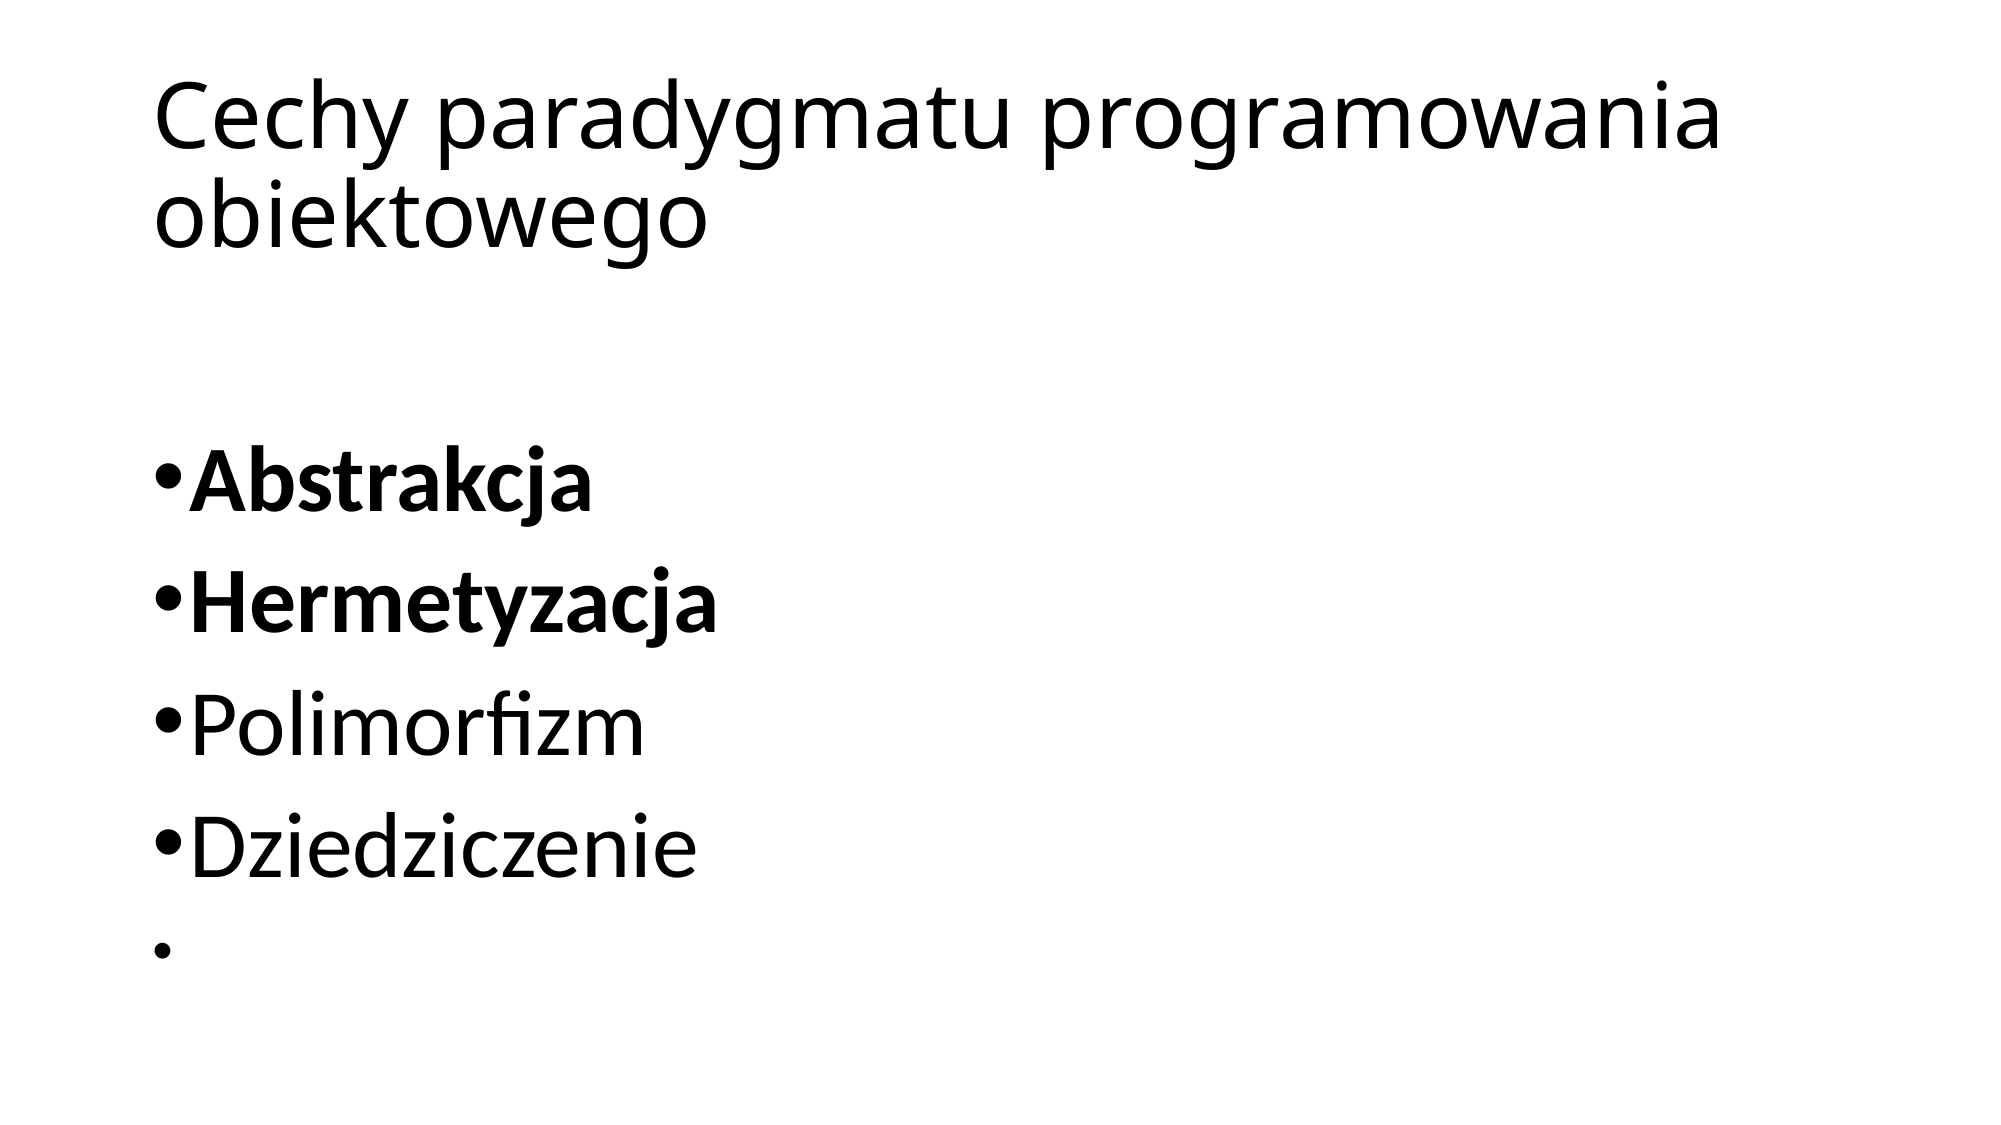

# Cechy paradygmatu programowania obiektowego
Abstrakcja
Hermetyzacja
Polimorfizm
Dziedziczenie